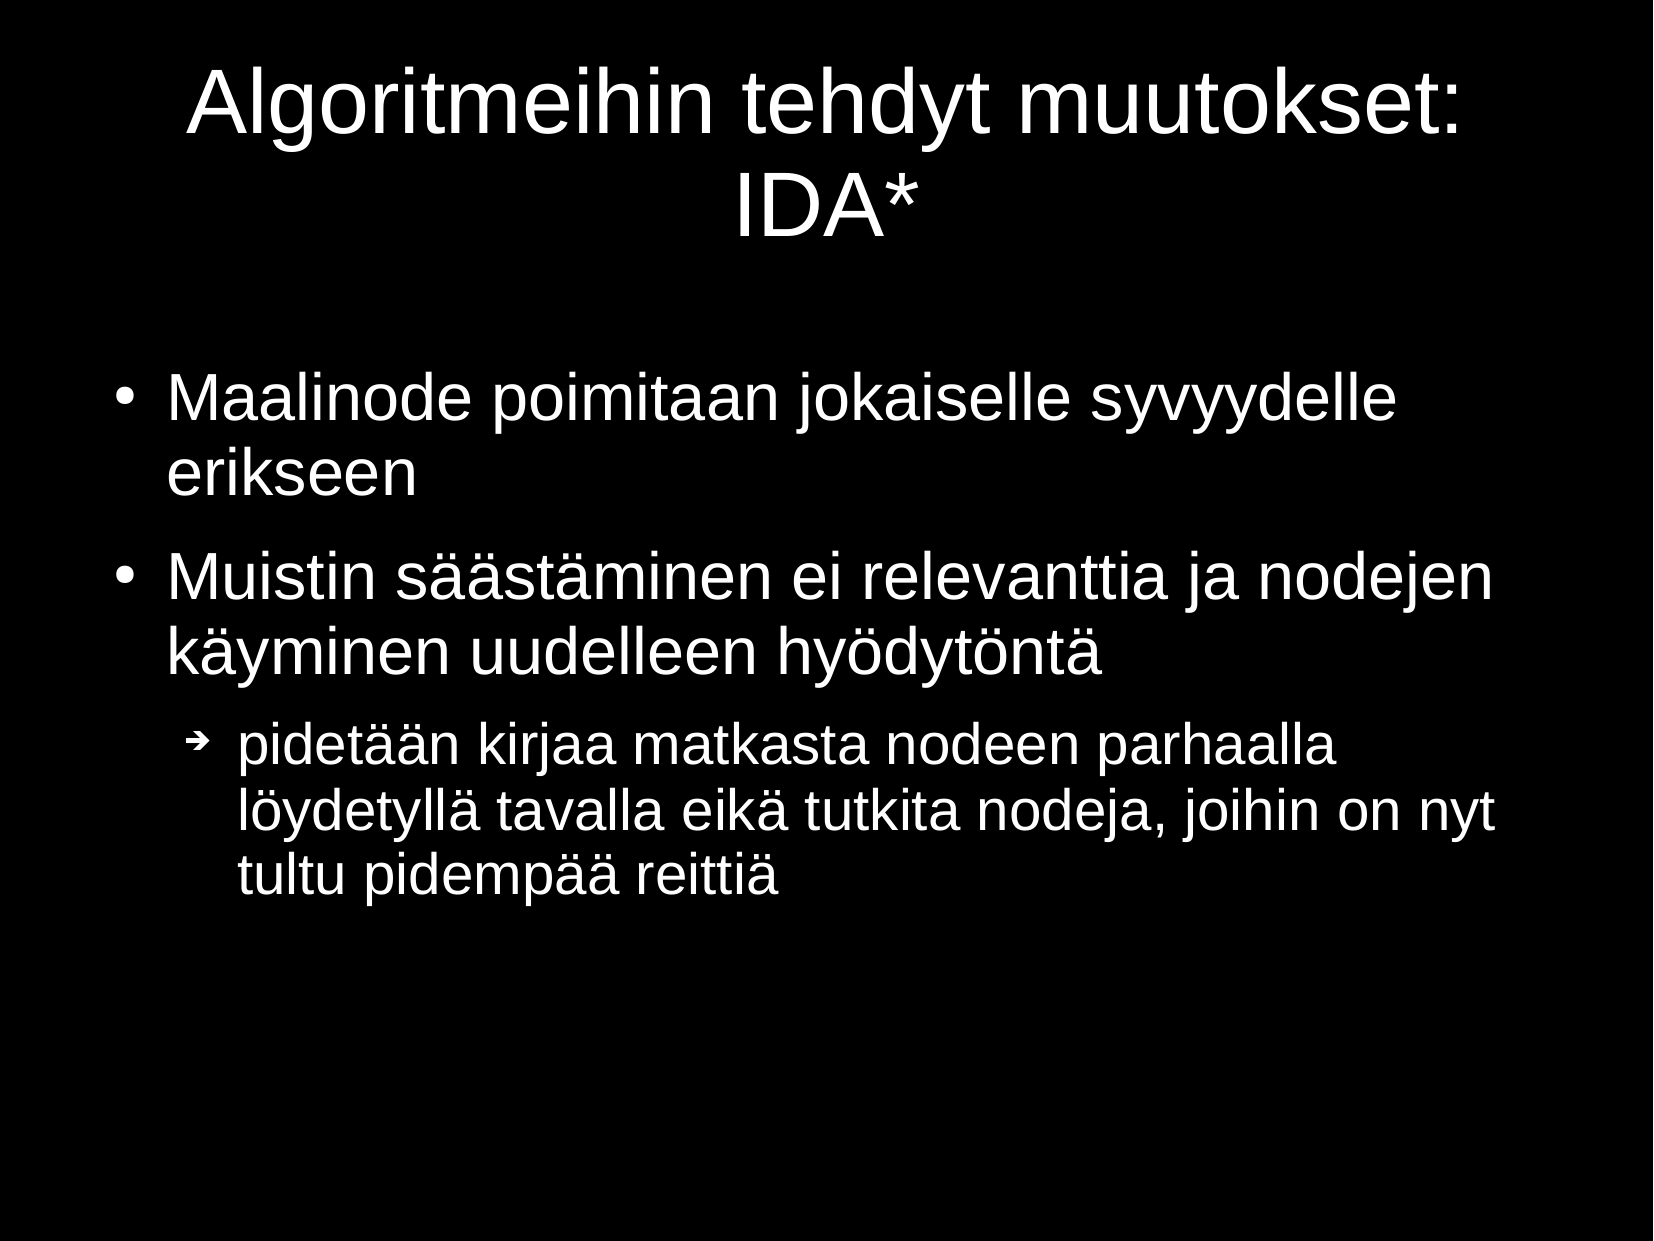

# Algoritmeihin tehdyt muutokset: IDA*
Maalinode poimitaan jokaiselle syvyydelle erikseen
Muistin säästäminen ei relevanttia ja nodejen käyminen uudelleen hyödytöntä
pidetään kirjaa matkasta nodeen parhaalla löydetyllä tavalla eikä tutkita nodeja, joihin on nyt tultu pidempää reittiä